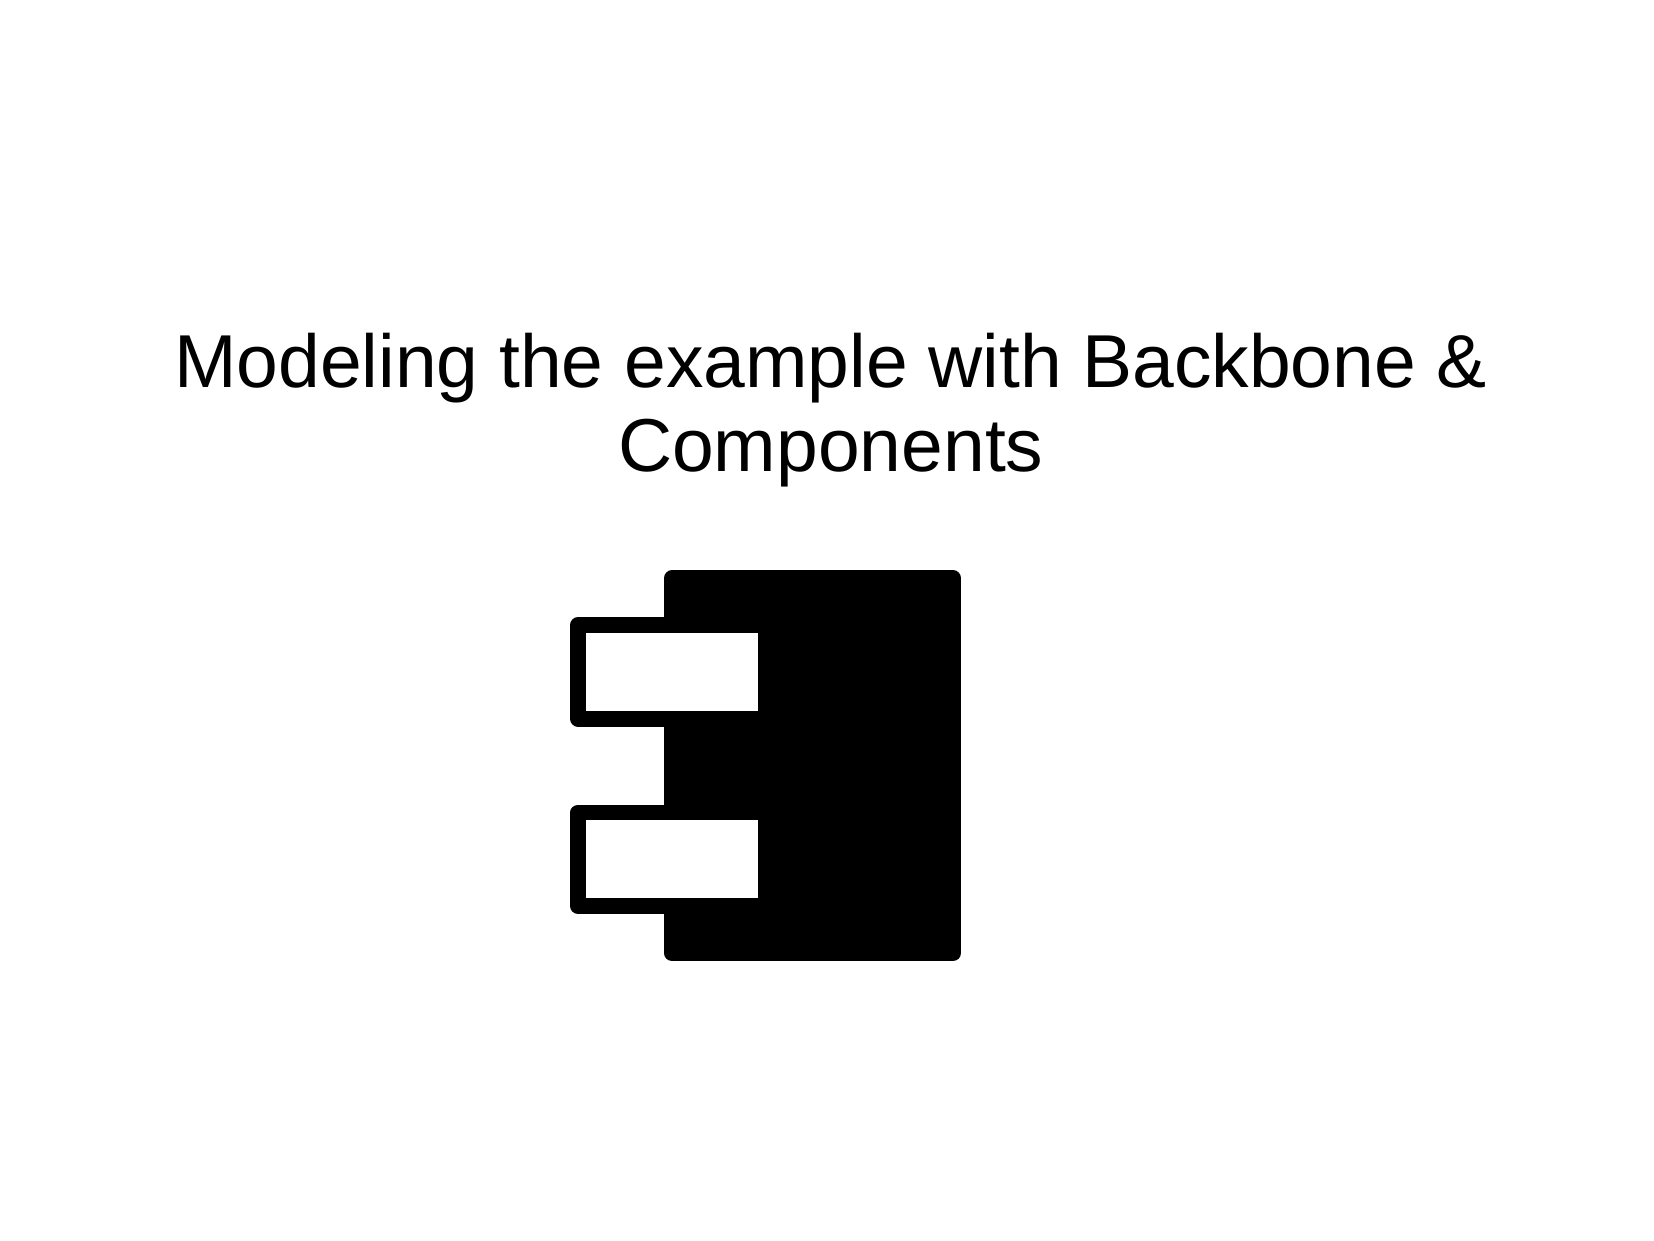

# Modeling the example with Backbone & Components